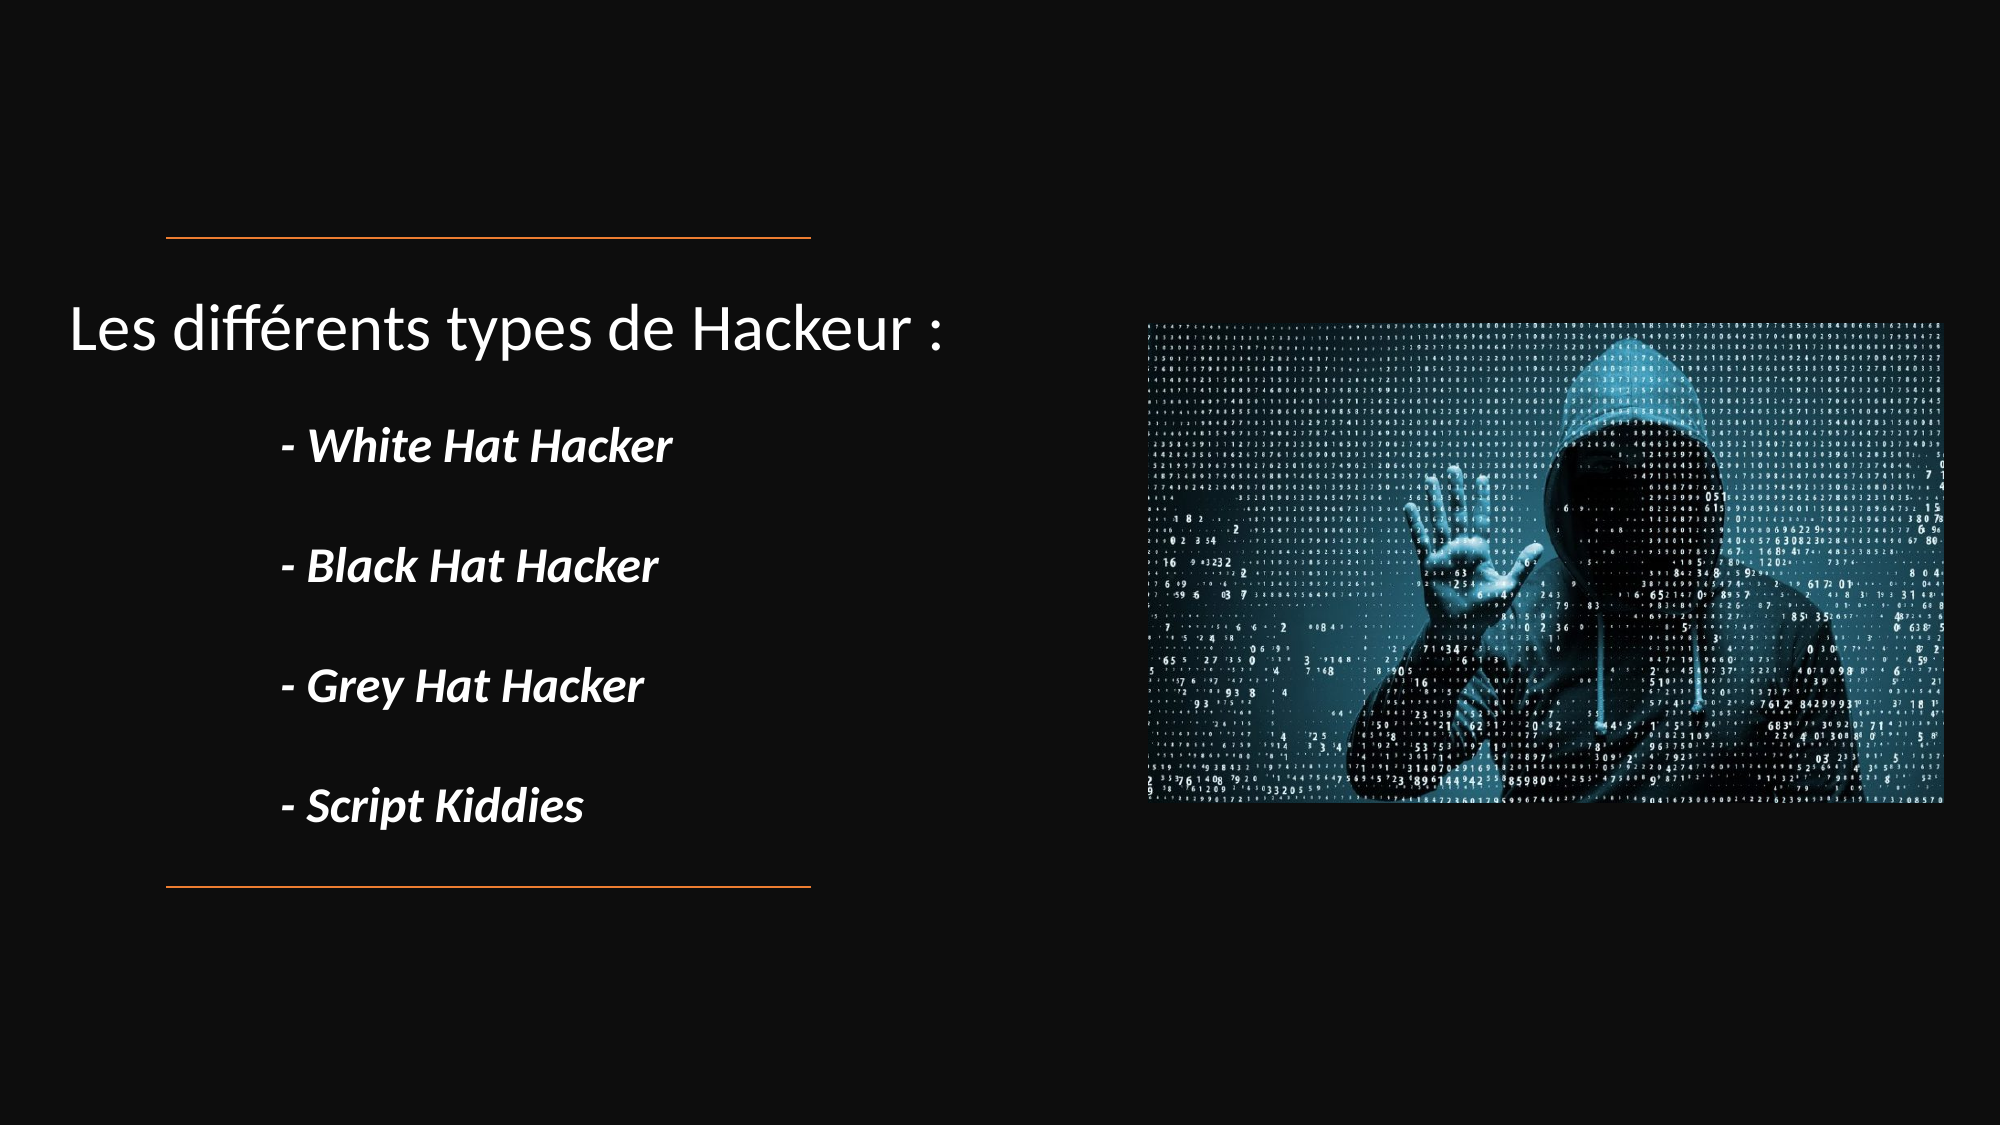

Les différents types de Hackeur :
- White Hat Hacker
- Black Hat Hacker
- Grey Hat Hacker
- Script Kiddies